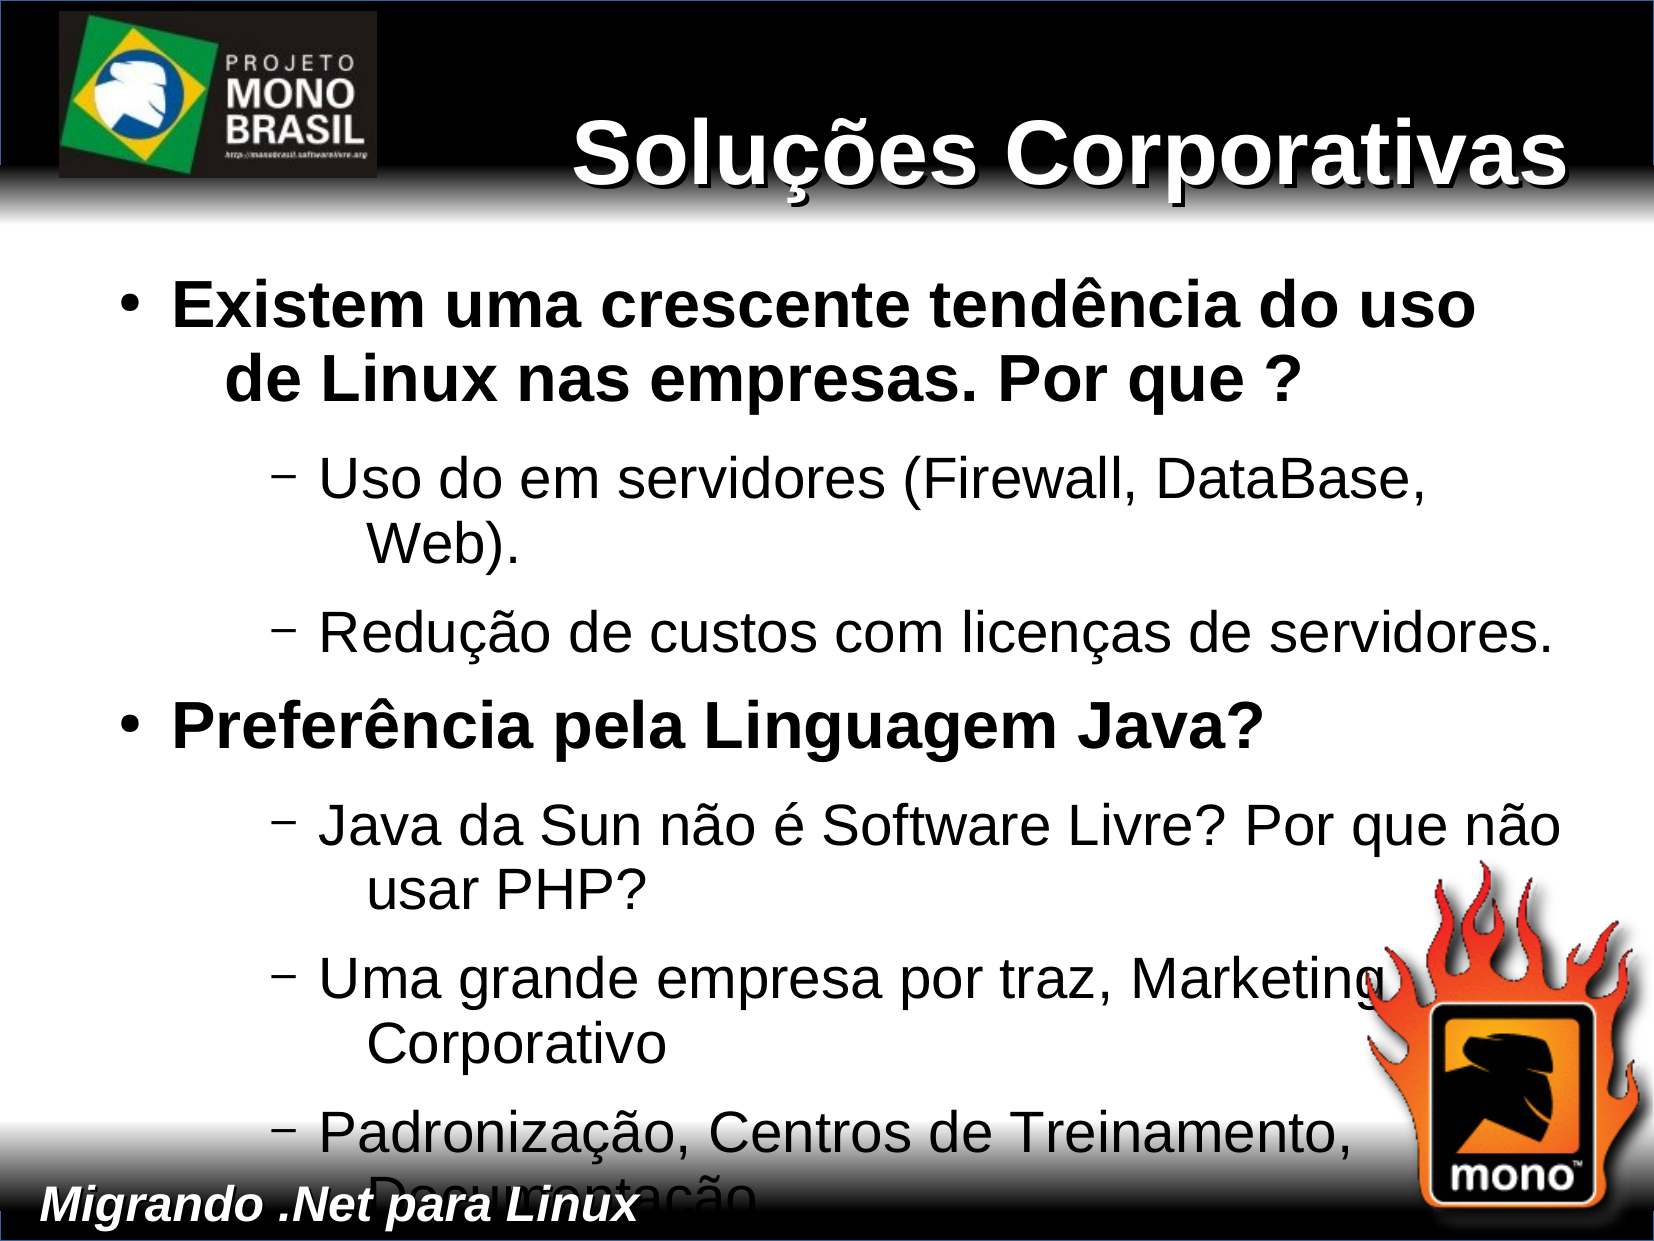

# Soluções Corporativas
Existem uma crescente tendência do uso de Linux nas empresas. Por que ?
Uso do em servidores (Firewall, DataBase, Web).
Redução de custos com licenças de servidores.
Preferência pela Linguagem Java?
Java da Sun não é Software Livre? Por que não usar PHP?
Uma grande empresa por traz, Marketing Corporativo
Padronização, Centros de Treinamento, Documentação
Migrando .Net para Linux